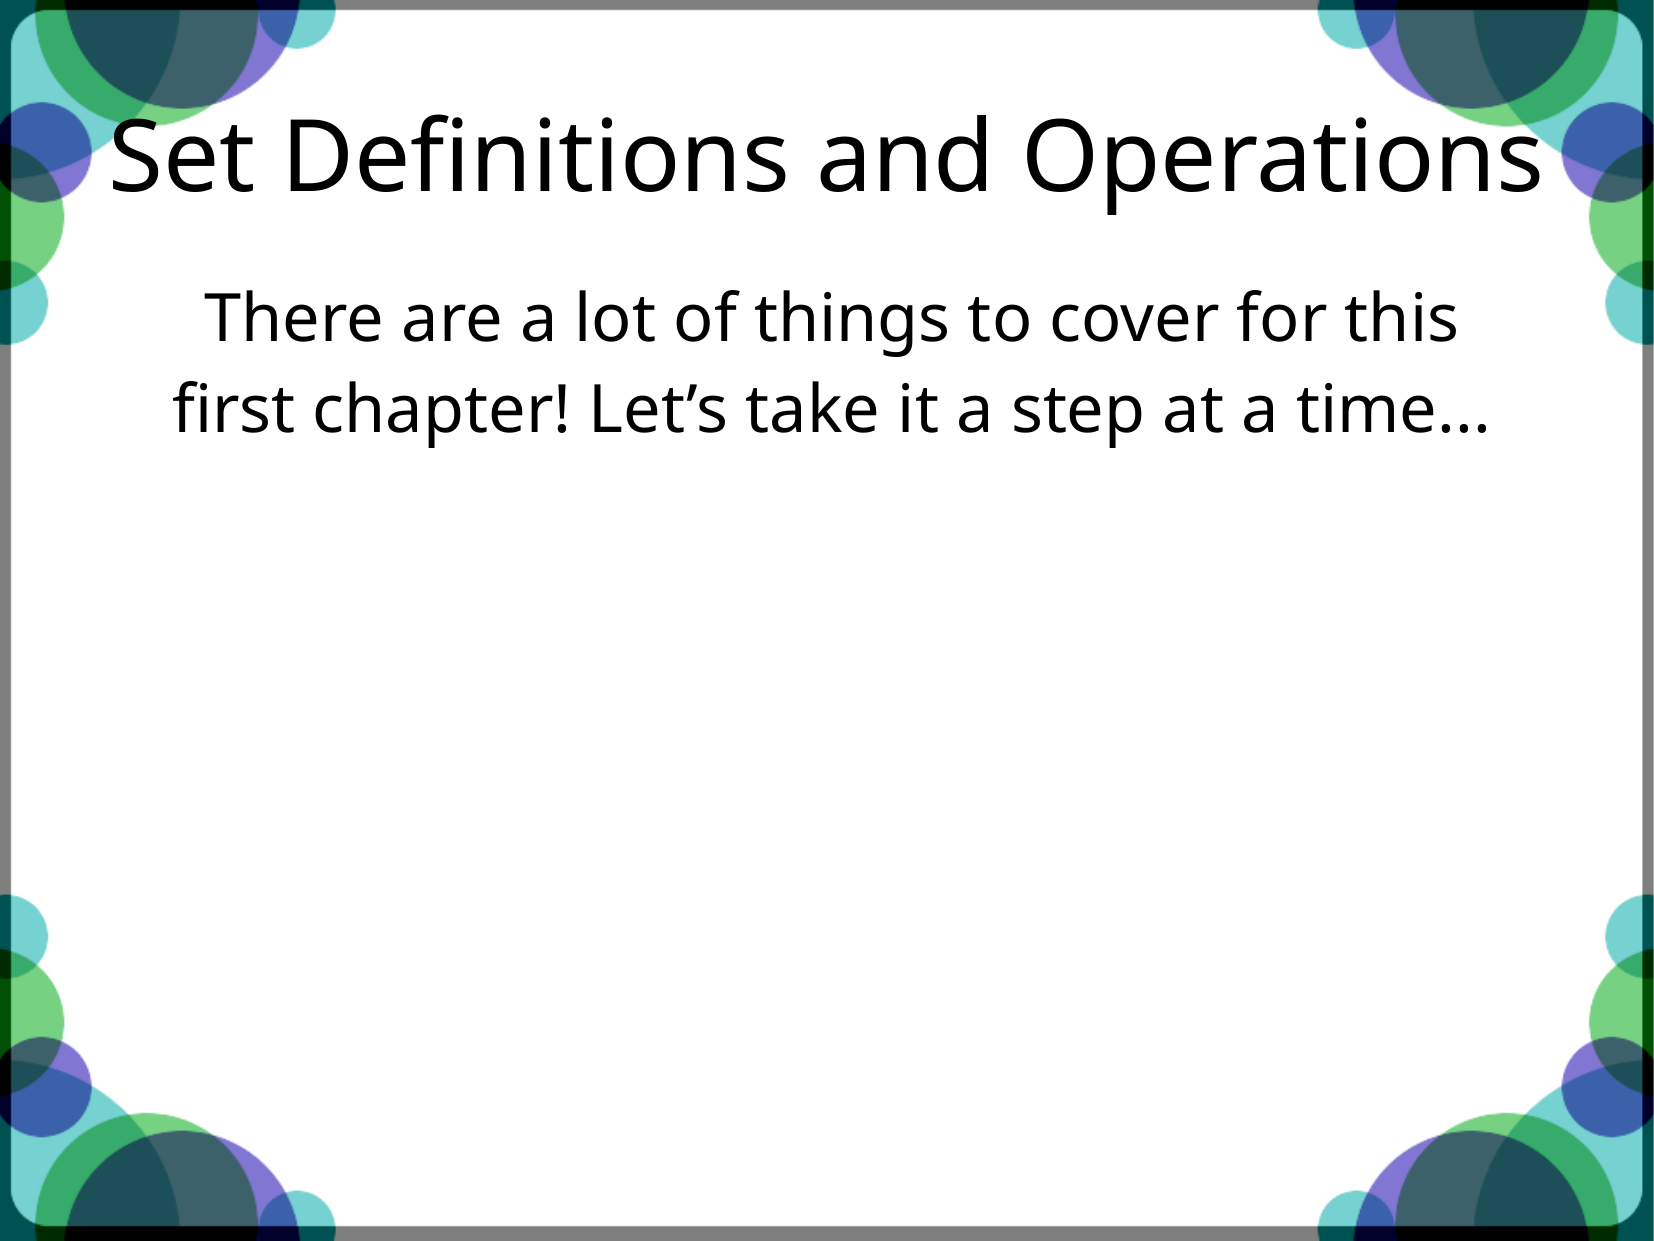

# Set Definitions and Operations
There are a lot of things to cover for this first chapter! Let’s take it a step at a time...